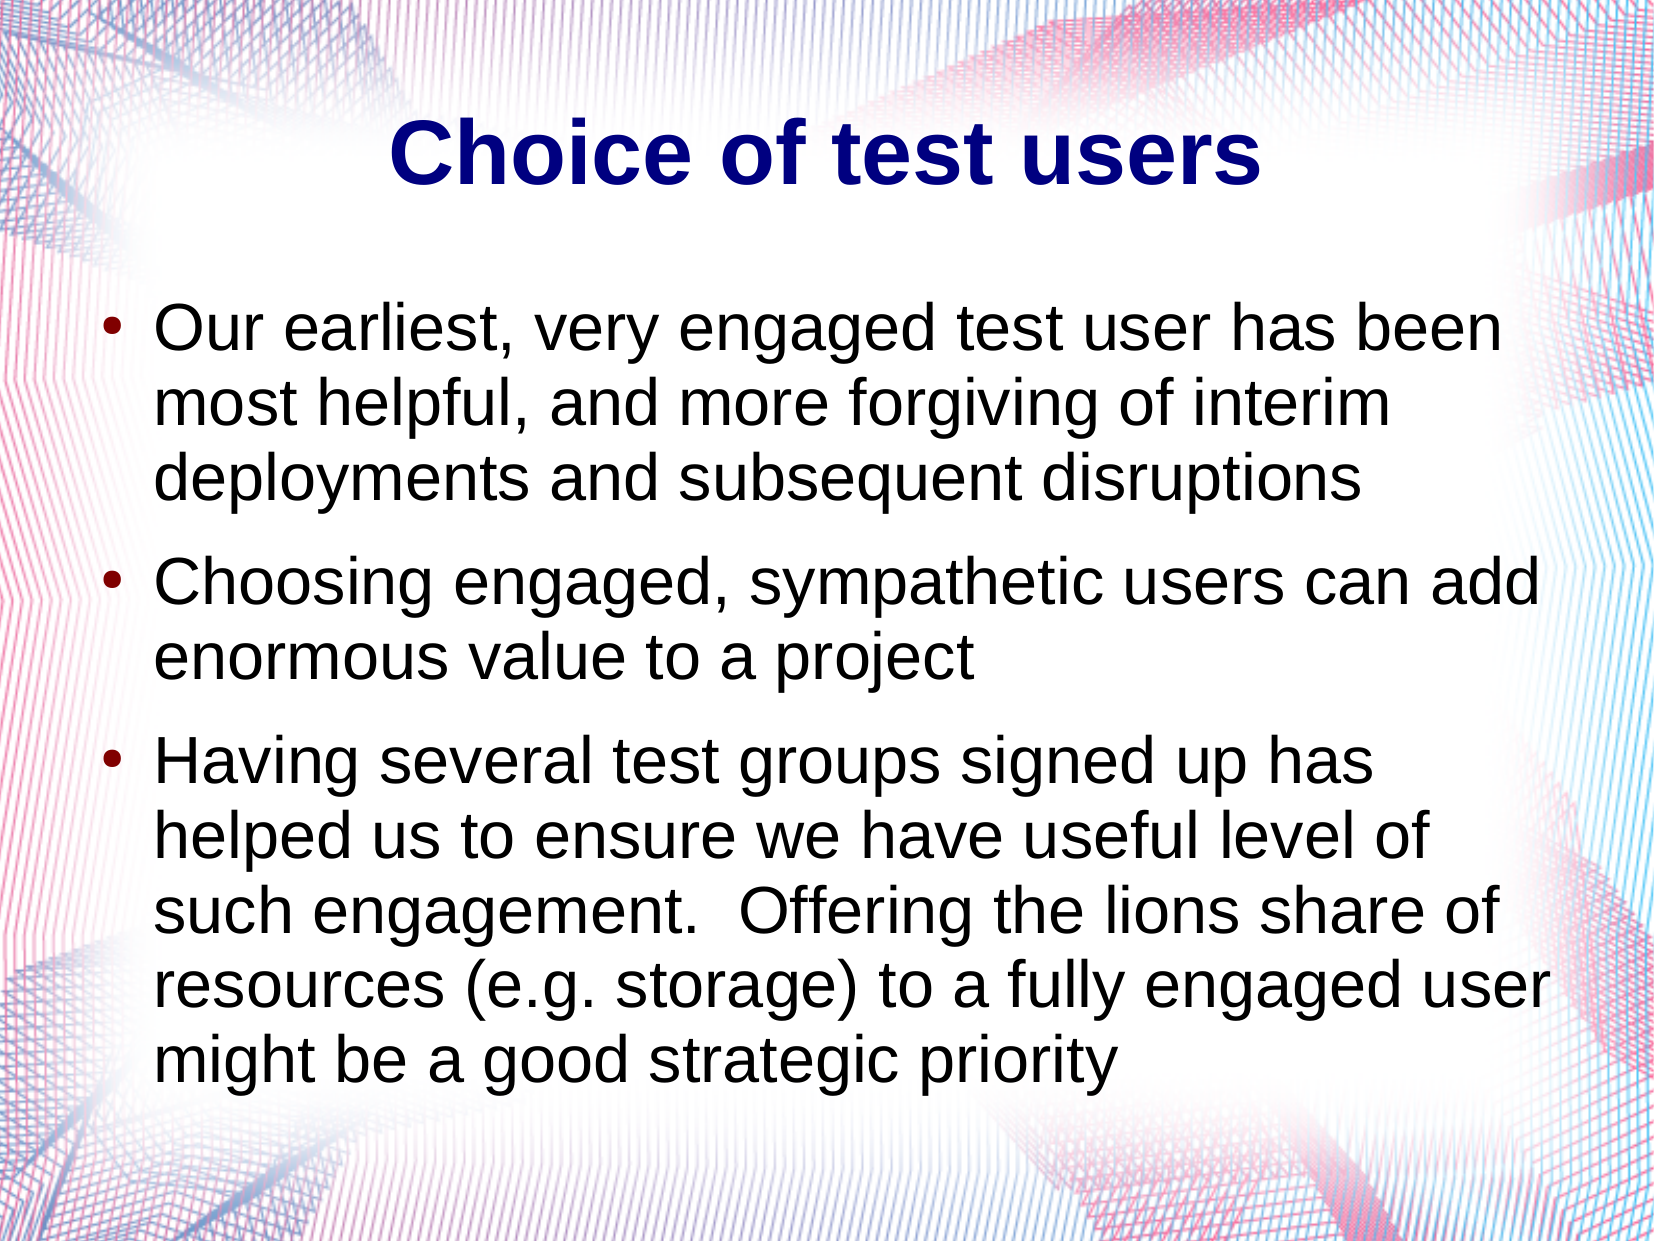

# Choice of test users
Our earliest, very engaged test user has been most helpful, and more forgiving of interim deployments and subsequent disruptions
Choosing engaged, sympathetic users can add enormous value to a project
Having several test groups signed up has helped us to ensure we have useful level of such engagement. Offering the lions share of resources (e.g. storage) to a fully engaged user might be a good strategic priority